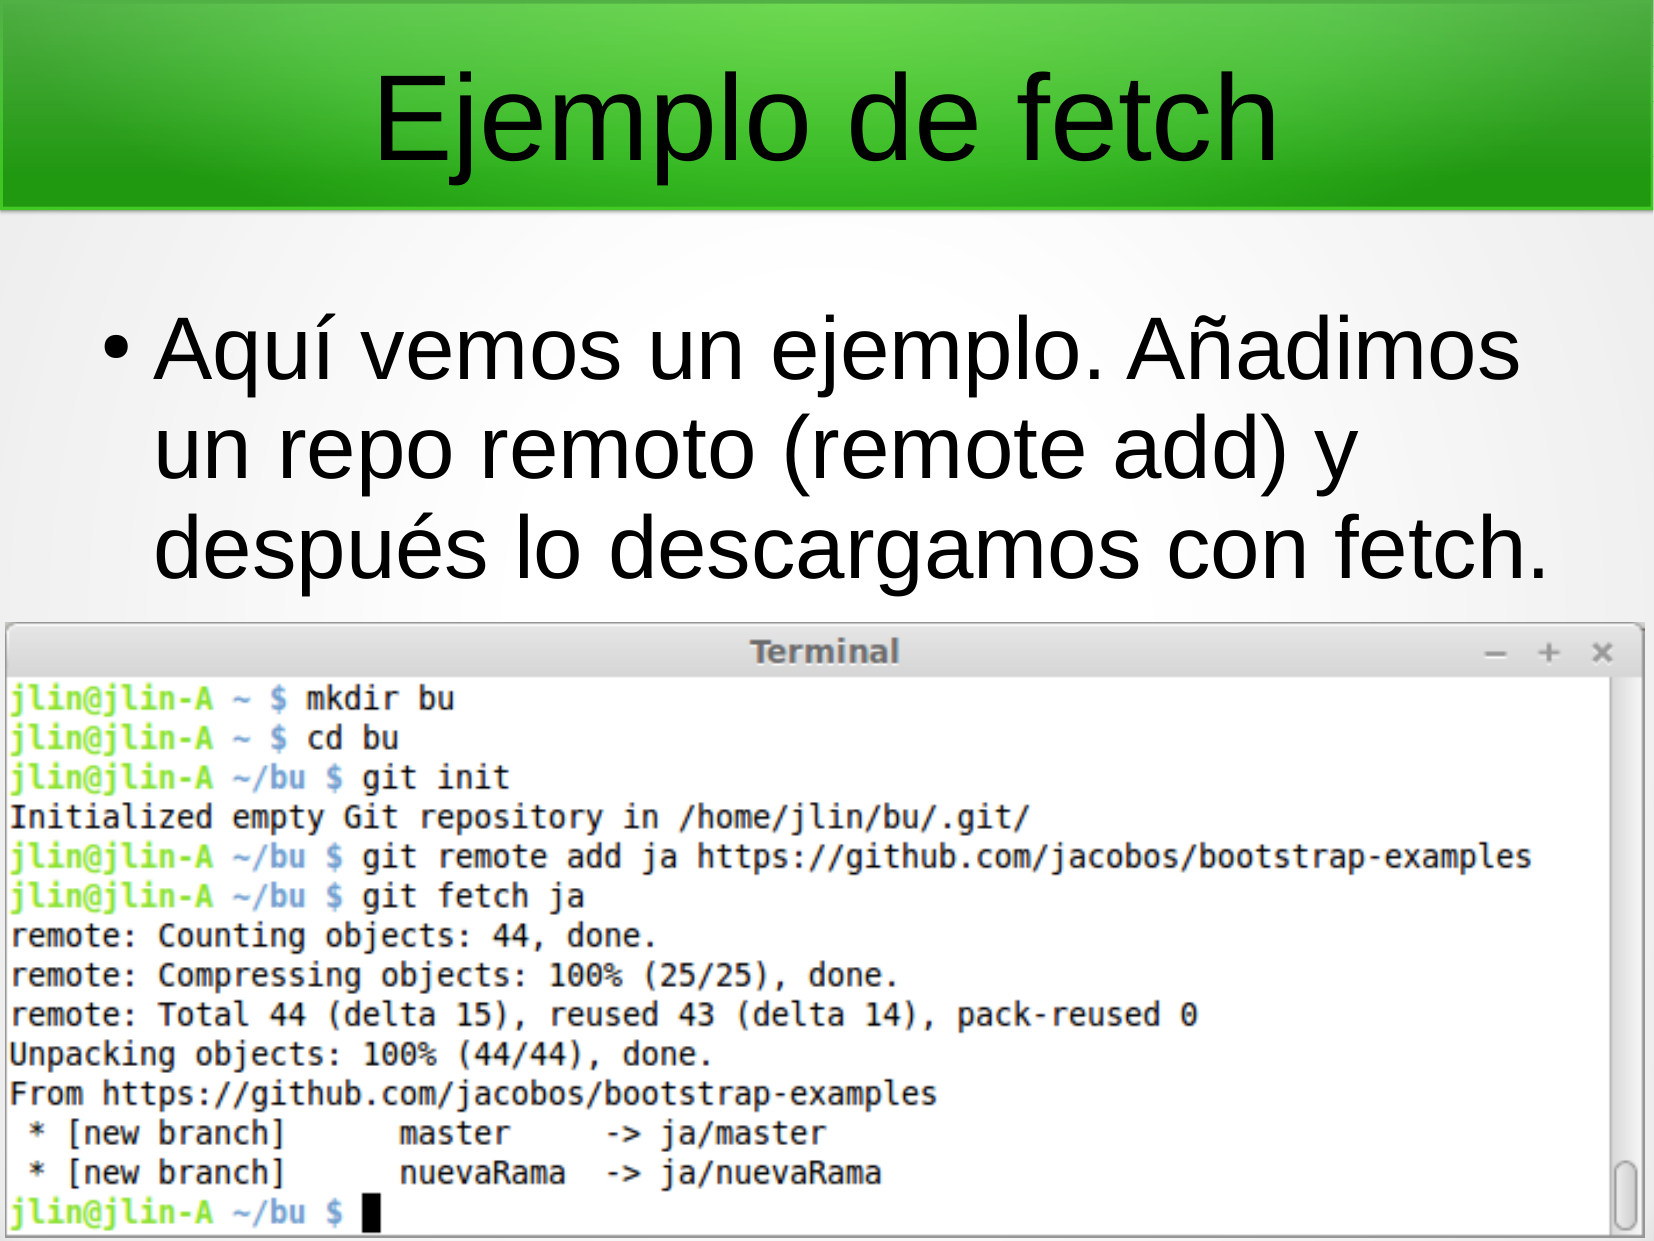

# Ejemplo de fetch
Aquí vemos un ejemplo. Añadimos un repo remoto (remote add) y después lo descargamos con fetch.